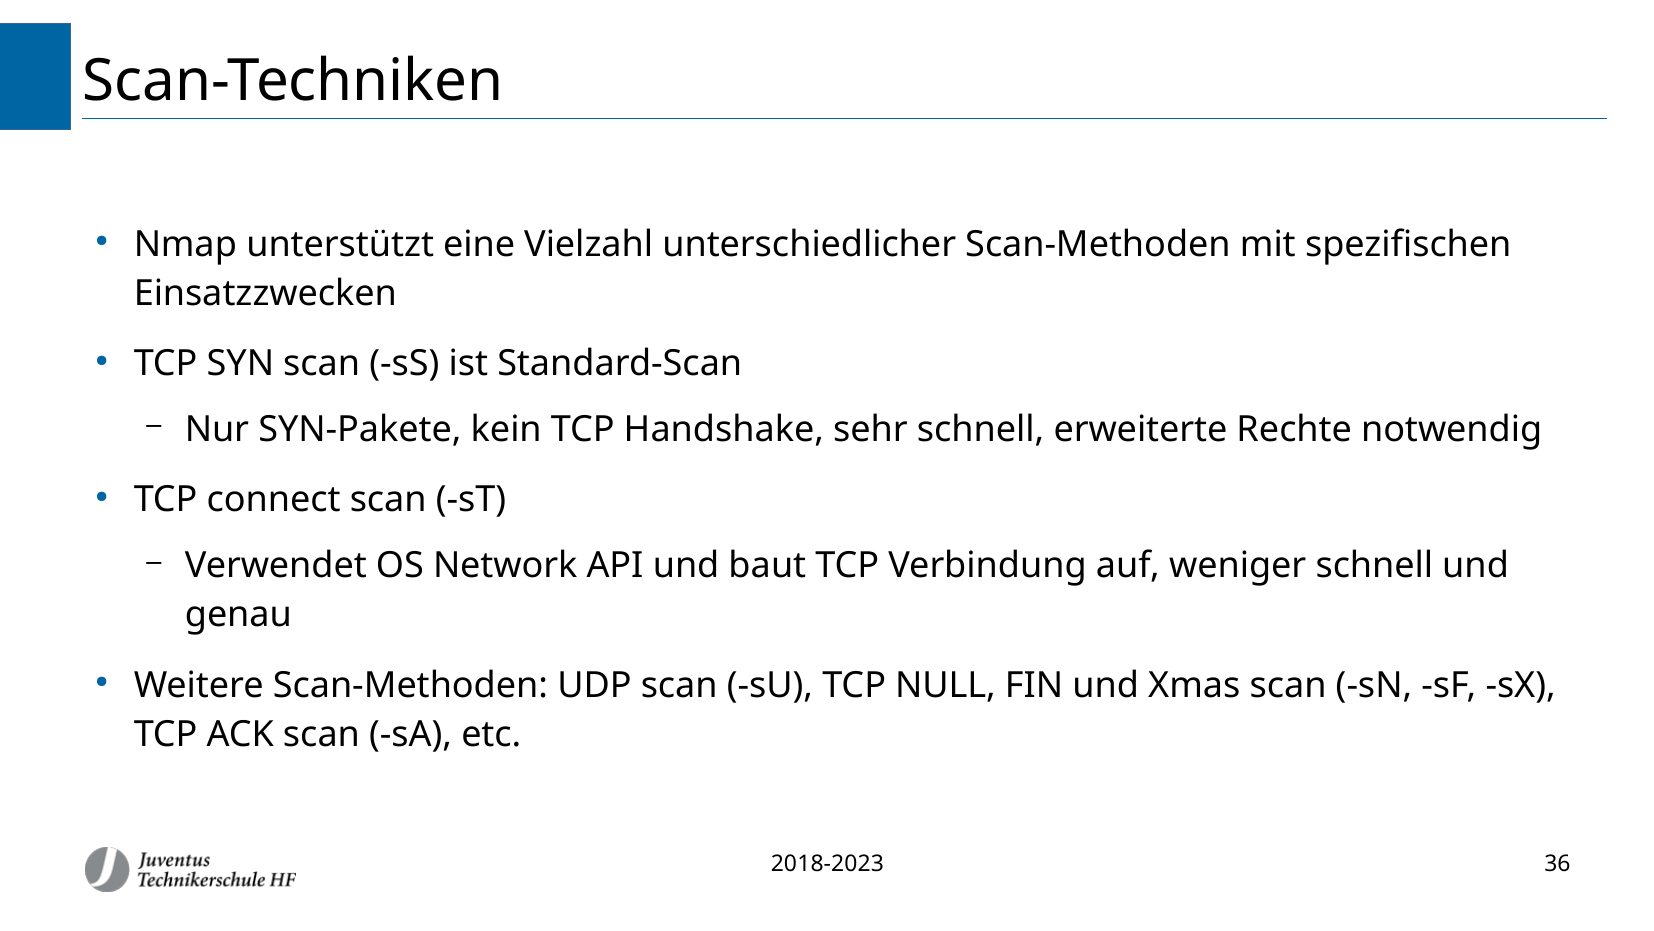

# Scan-Techniken
Nmap unterstützt eine Vielzahl unterschiedlicher Scan-Methoden mit spezifischen Einsatzzwecken
TCP SYN scan (-sS) ist Standard-Scan
Nur SYN-Pakete, kein TCP Handshake, sehr schnell, erweiterte Rechte notwendig
TCP connect scan (-sT)
Verwendet OS Network API und baut TCP Verbindung auf, weniger schnell und genau
Weitere Scan-Methoden: UDP scan (-sU), TCP NULL, FIN und Xmas scan (-sN, -sF, -sX), TCP ACK scan (-sA), etc.
2018-2023
36